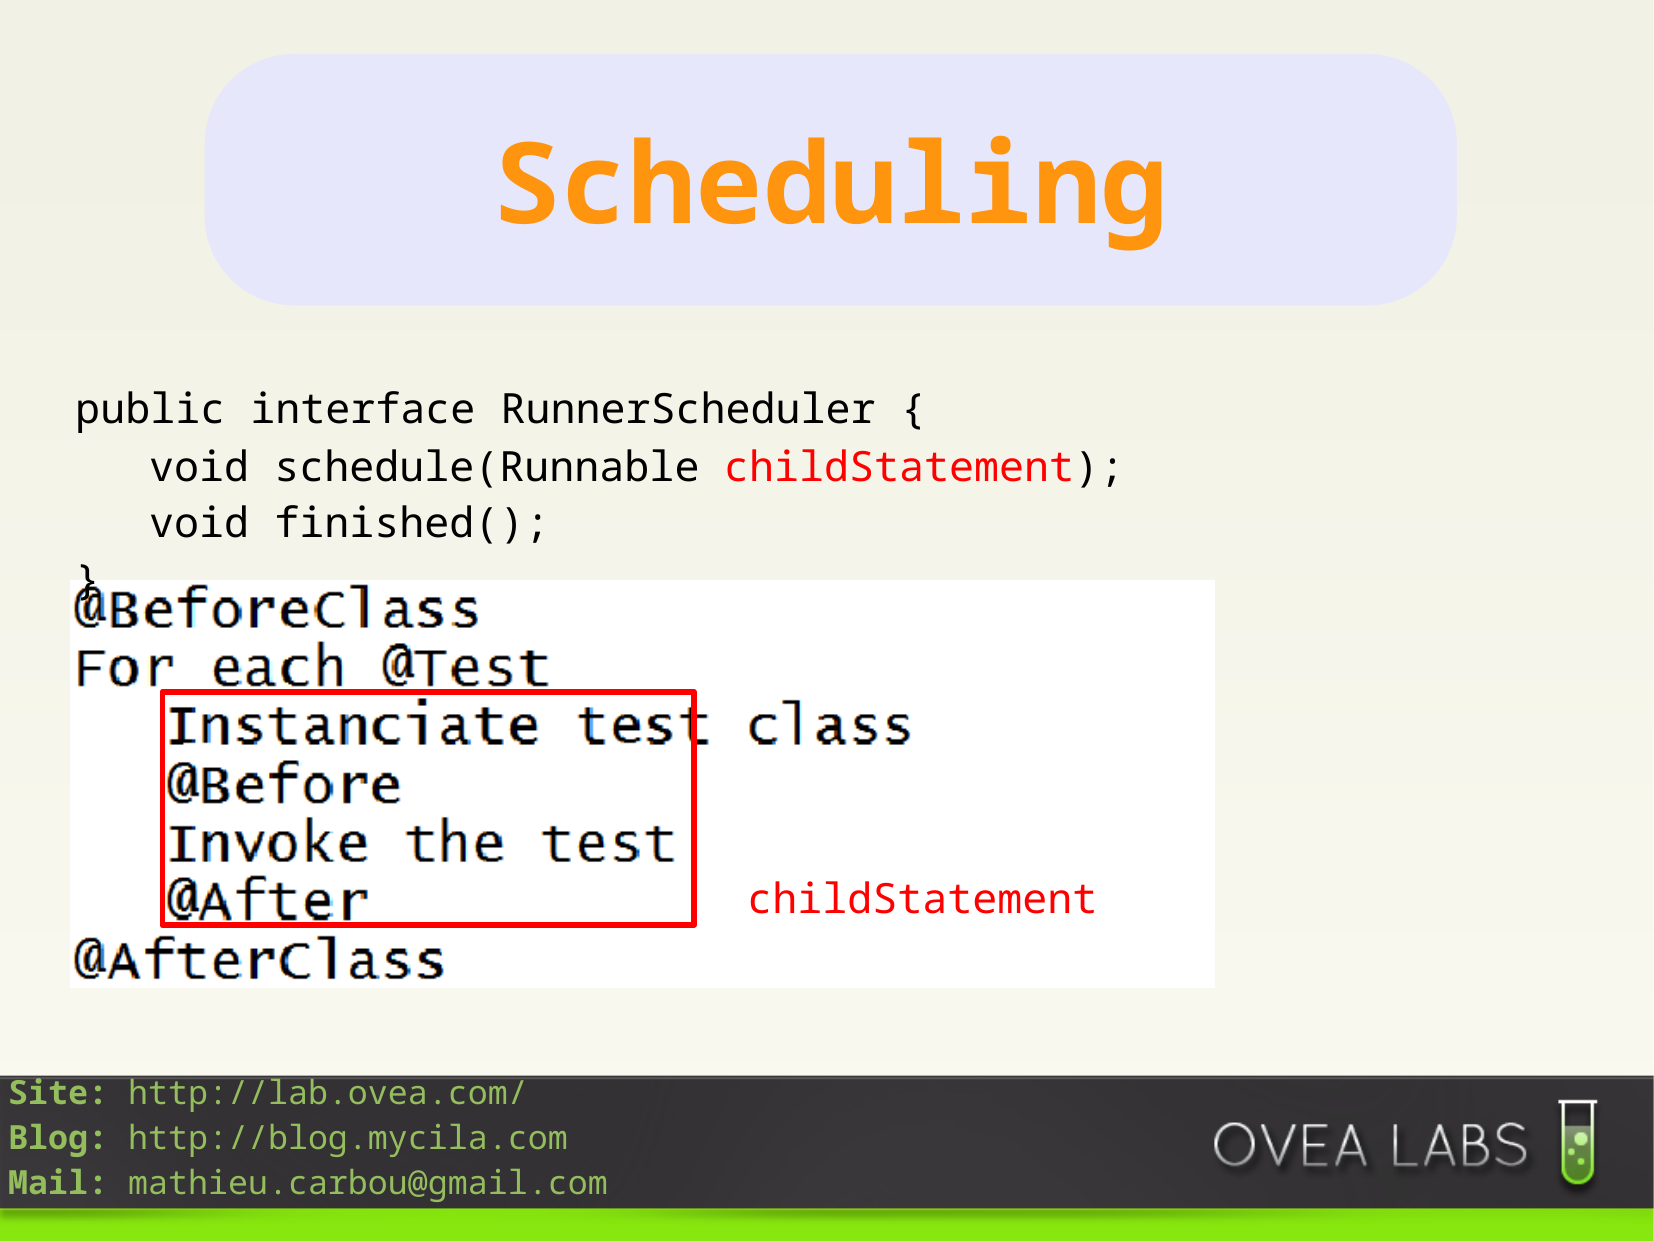

Scheduling
public interface RunnerScheduler {
	void schedule(Runnable childStatement);
	void finished();
}
childStatement